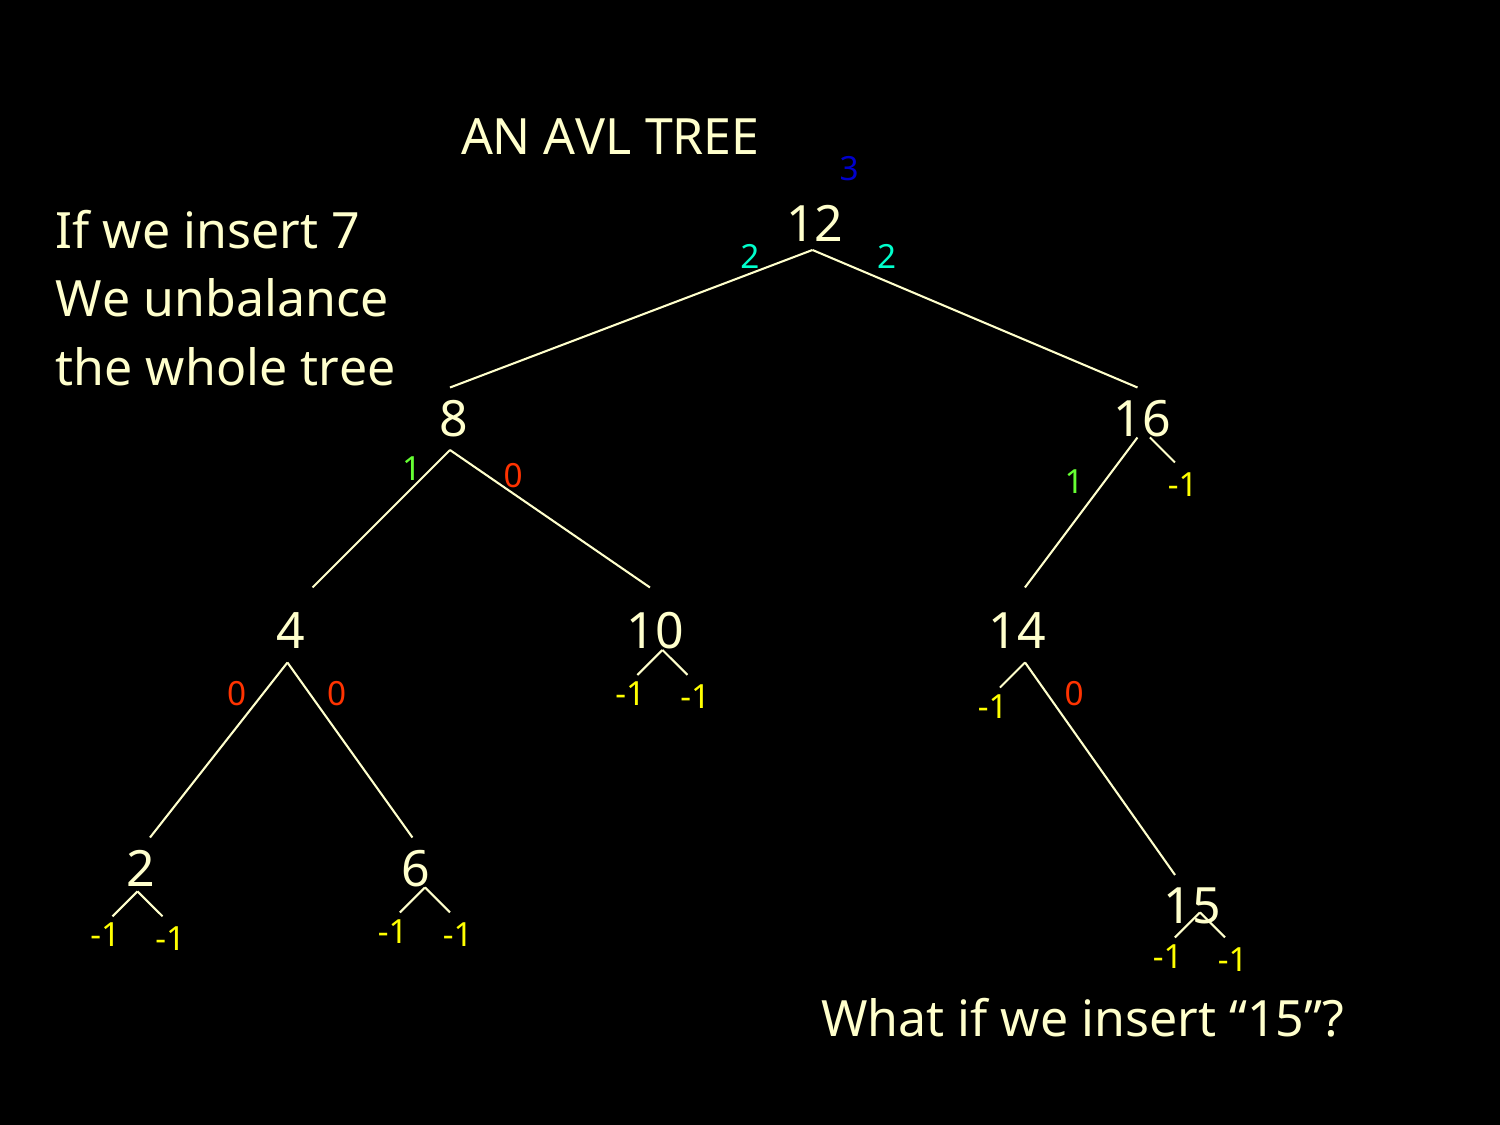

AN AVL TREE
3
12
If we insert 7
We unbalance
the whole tree
2
1
2
8
16
-1
0
1
0
0
4
10
14
-1
-1
0
-1
2
6
15
-1
-1
-1
-1
-1
-1
What if we insert “15”?